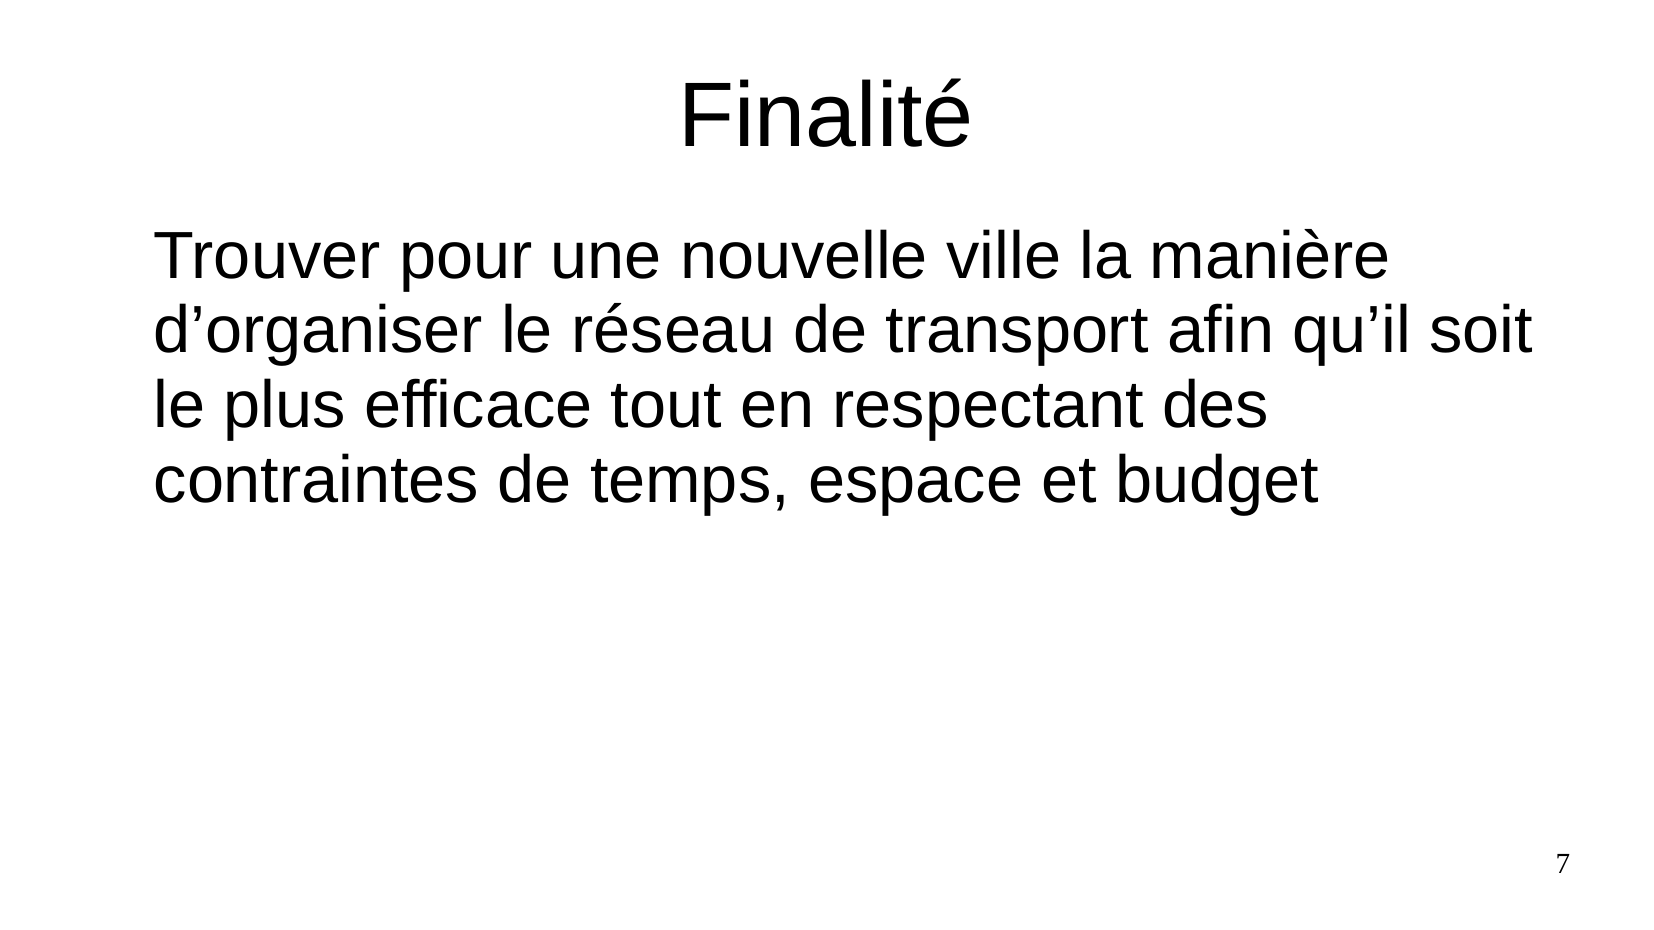

# Finalité
Trouver pour une nouvelle ville la manière d’organiser le réseau de transport afin qu’il soit le plus efficace tout en respectant des contraintes de temps, espace et budget
7